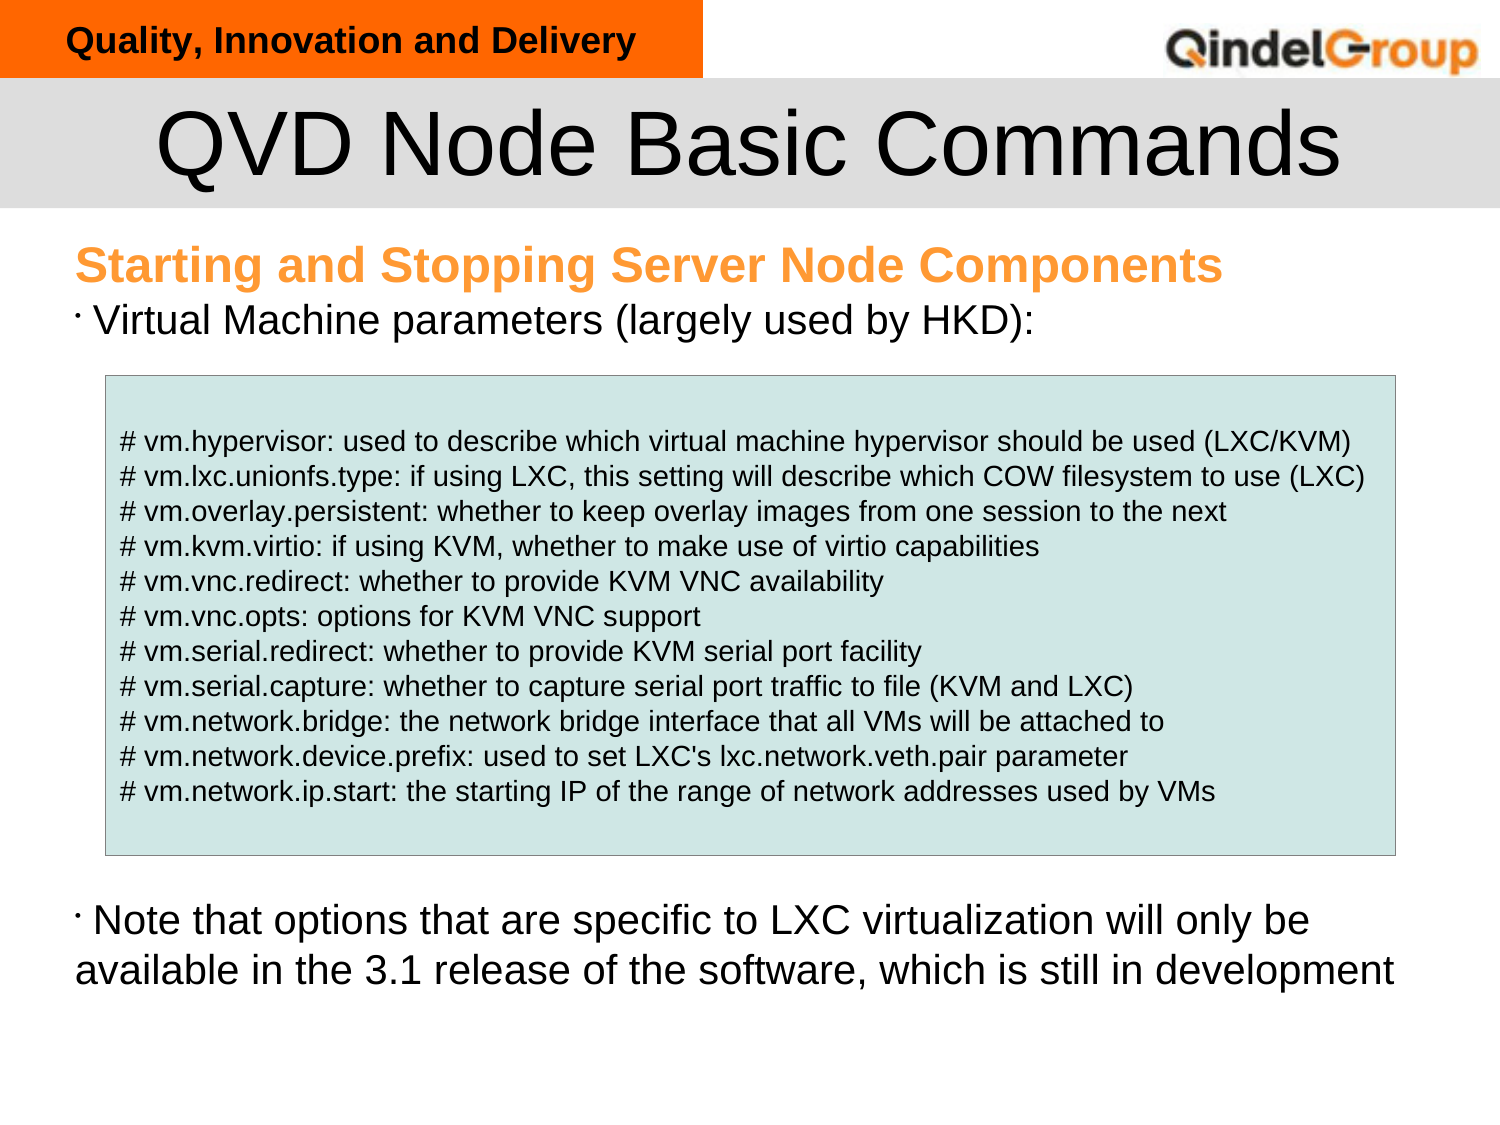

# QVD Node Basic Commands
Starting and Stopping Server Node Components
 Virtual Machine parameters (largely used by HKD):
 Note that options that are specific to LXC virtualization will only be available in the 3.1 release of the software, which is still in development
# vm.hypervisor: used to describe which virtual machine hypervisor should be used (LXC/KVM)
# vm.lxc.unionfs.type: if using LXC, this setting will describe which COW filesystem to use (LXC)
# vm.overlay.persistent: whether to keep overlay images from one session to the next
# vm.kvm.virtio: if using KVM, whether to make use of virtio capabilities
# vm.vnc.redirect: whether to provide KVM VNC availability
# vm.vnc.opts: options for KVM VNC support
# vm.serial.redirect: whether to provide KVM serial port facility
# vm.serial.capture: whether to capture serial port traffic to file (KVM and LXC)
# vm.network.bridge: the network bridge interface that all VMs will be attached to
# vm.network.device.prefix: used to set LXC's lxc.network.veth.pair parameter
# vm.network.ip.start: the starting IP of the range of network addresses used by VMs